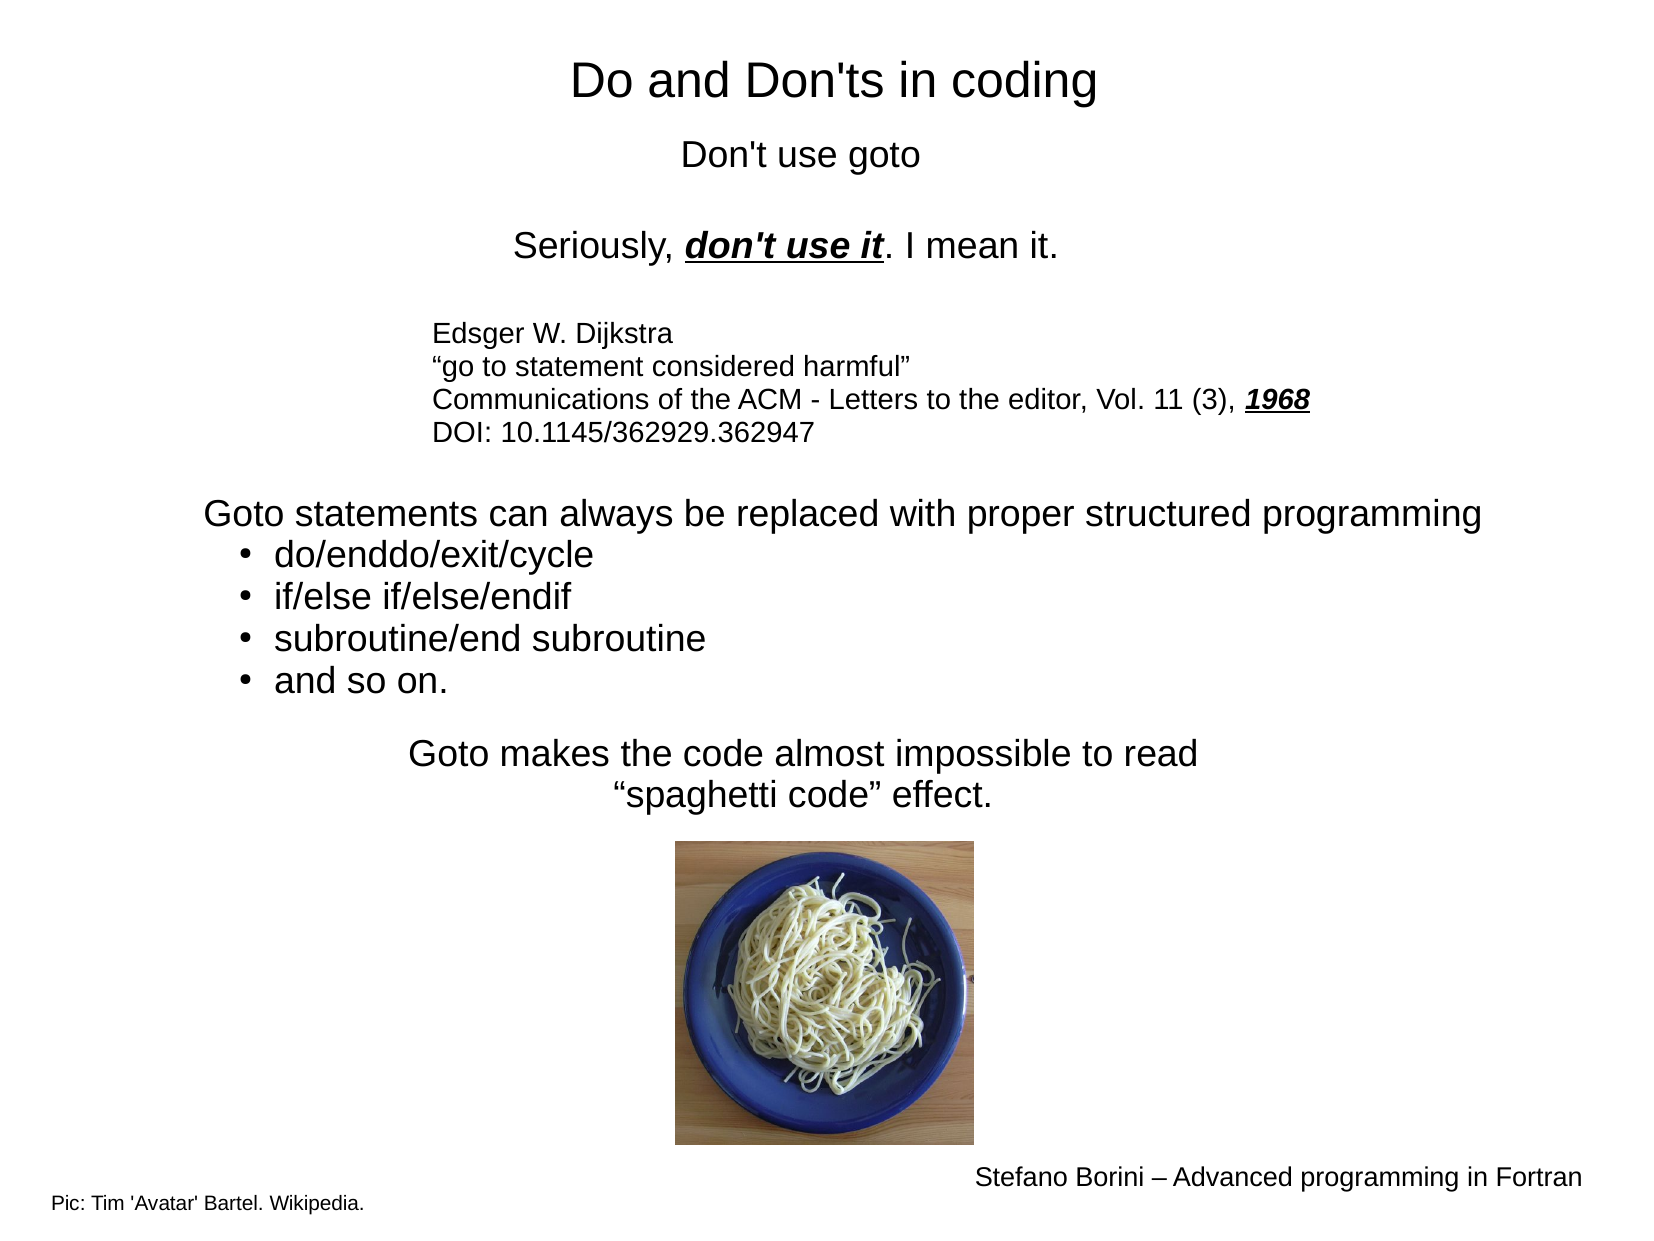

Do and Don'ts in coding
Don't use goto
Seriously, don't use it. I mean it.
Edsger W. Dijkstra
“go to statement considered harmful”
Communications of the ACM - Letters to the editor, Vol. 11 (3), 1968
DOI: 10.1145/362929.362947
Goto statements can always be replaced with proper structured programming
do/enddo/exit/cycle
if/else if/else/endif
subroutine/end subroutine
and so on.
Goto makes the code almost impossible to read
“spaghetti code” effect.
Stefano Borini – Advanced programming in Fortran
Pic: Tim 'Avatar' Bartel. Wikipedia.